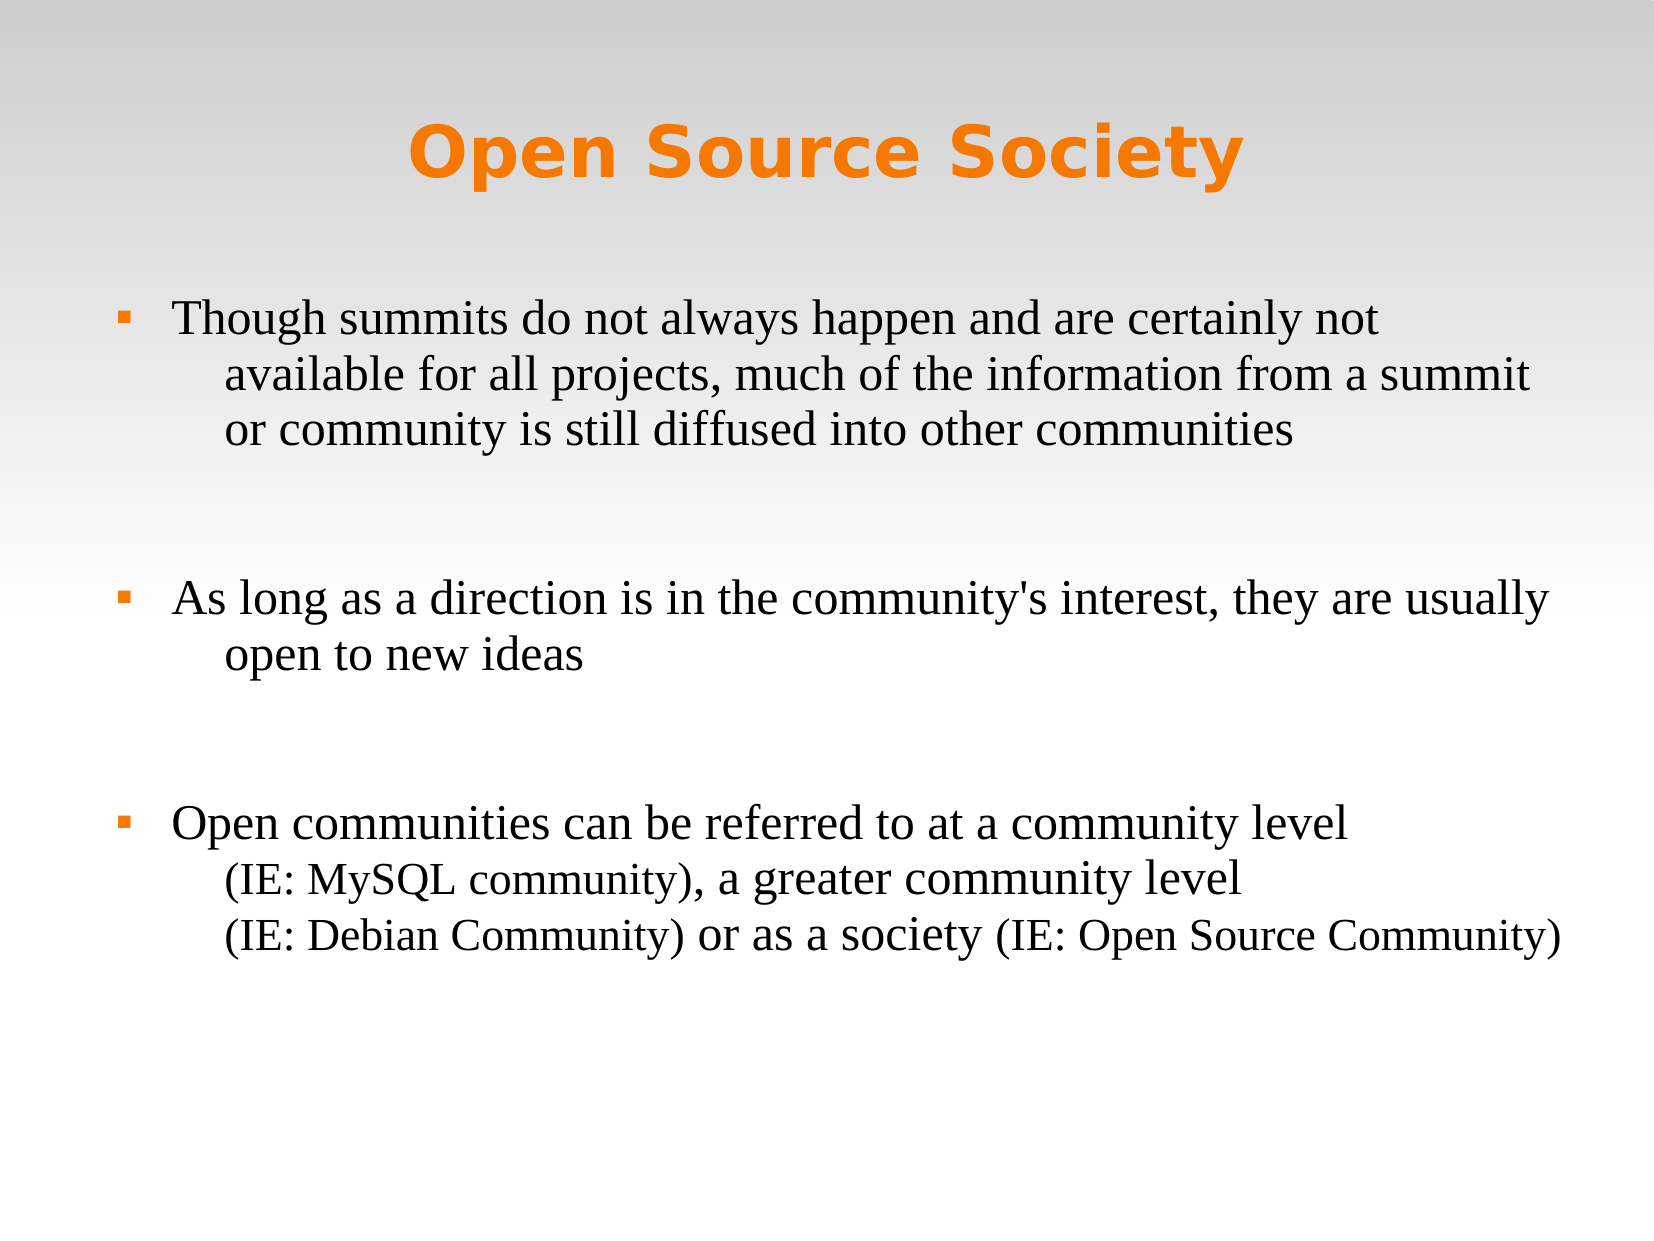

# Open Source Society
Though summits do not always happen and are certainly not available for all projects, much of the information from a summit or community is still diffused into other communities
As long as a direction is in the community's interest, they are usually open to new ideas
Open communities can be referred to at a community level
(IE: MySQL community), a greater community level
(IE: Debian Community) or as a society (IE: Open Source Community)